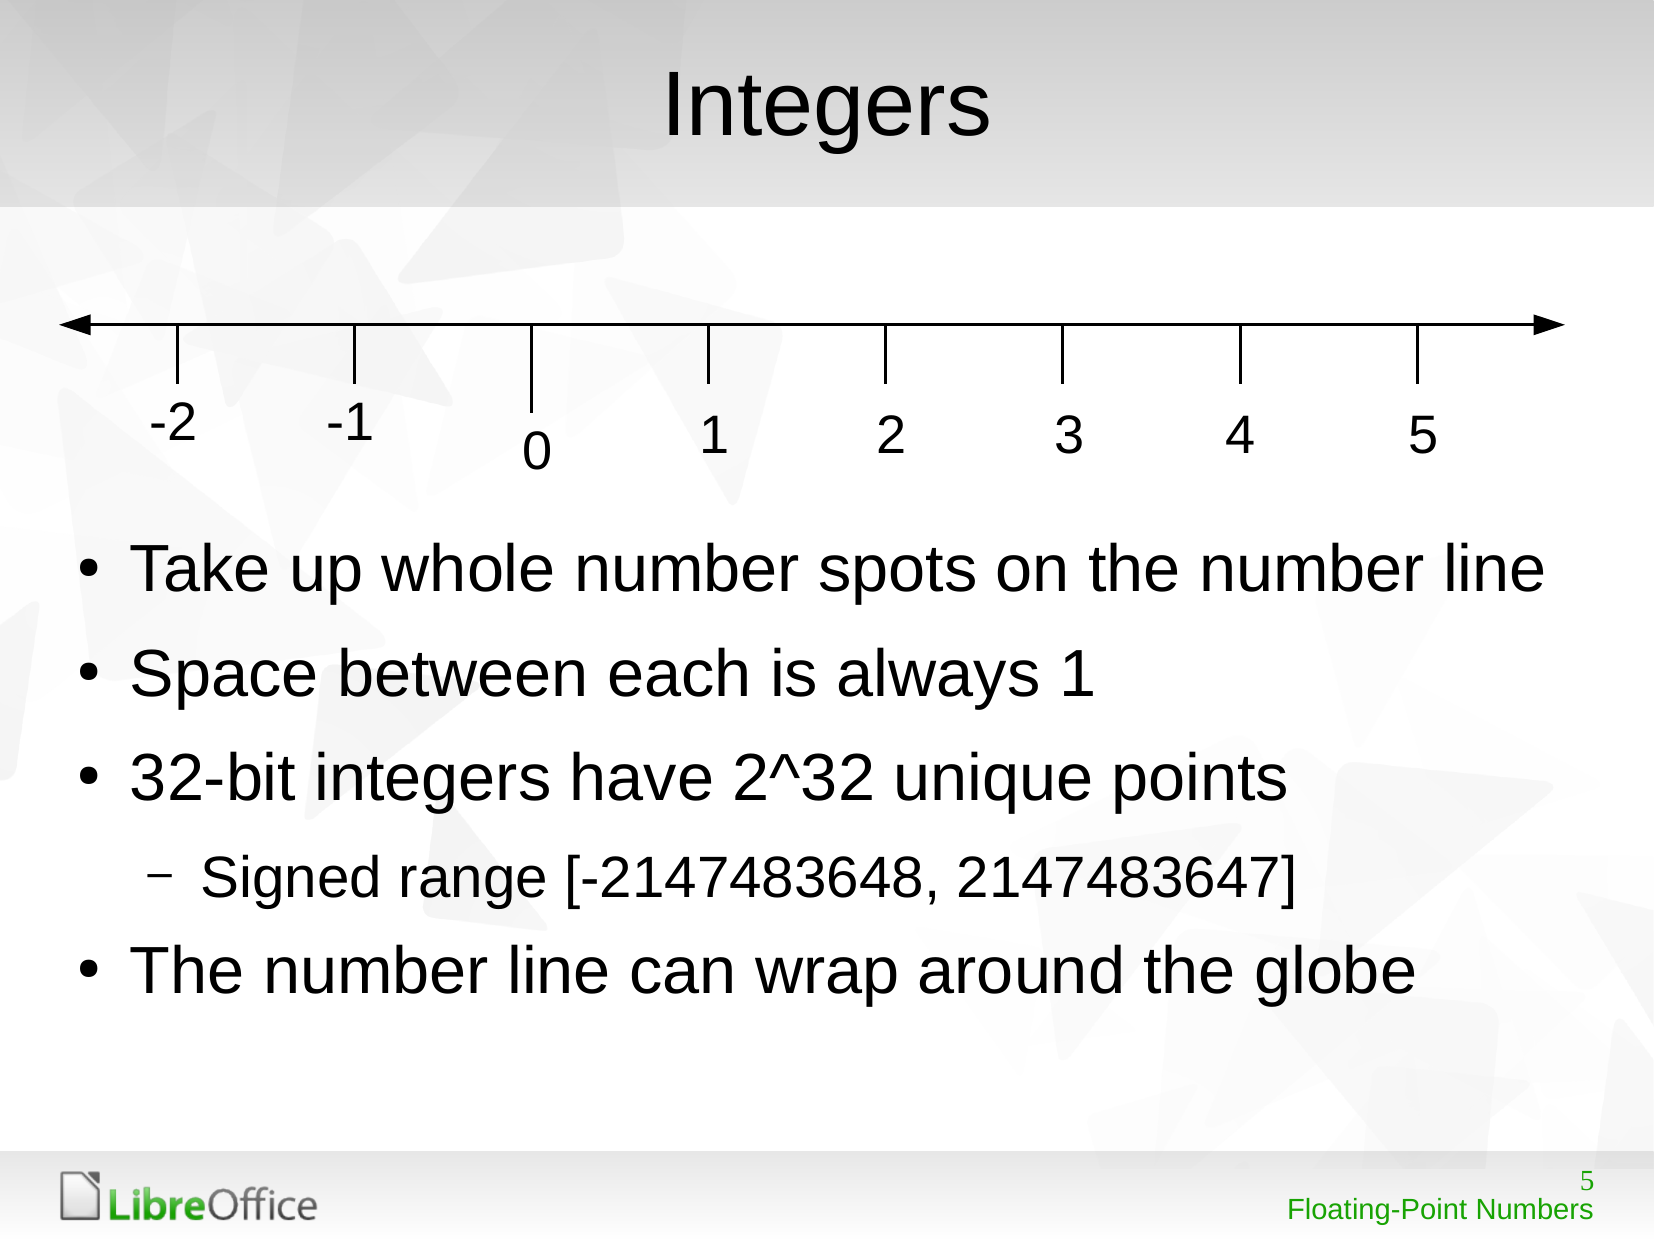

# Integers
-2
-1
1
2
3
4
5
0
Take up whole number spots on the number line
Space between each is always 1
32-bit integers have 2^32 unique points
Signed range [-2147483648, 2147483647]
The number line can wrap around the globe
5
Floating-Point Numbers